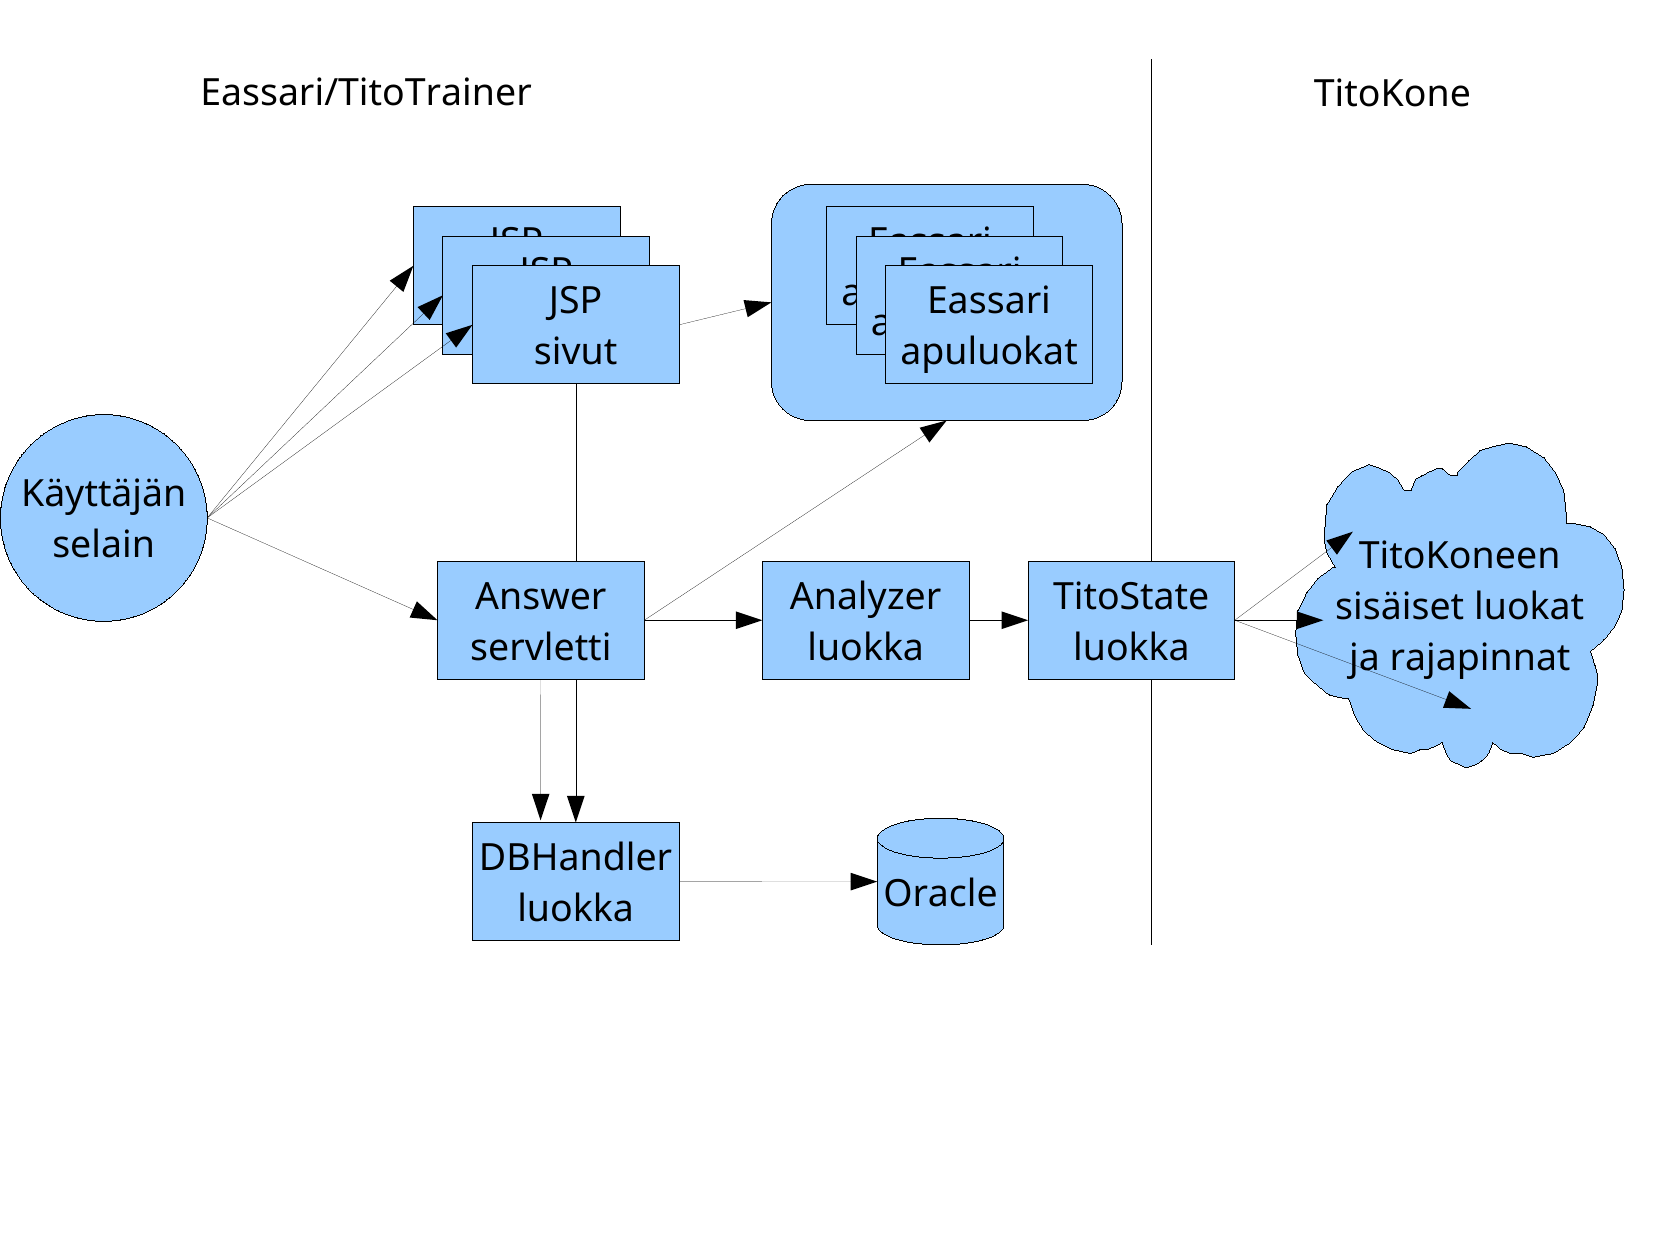

Eassari/TitoTrainer
TitoKone
JSP
sivut
JSP
sivut
Eassari
apuluokat
JSP
sivut
Eassari
apuluokat
JSP
sivut
Eassari
apuluokat
Käyttäjän
selain
TitoKoneen
sisäiset luokat
ja rajapinnat
Answer
servletti
Analyzer
luokka
TitoState
luokka
Oracle
DBHandler
luokka